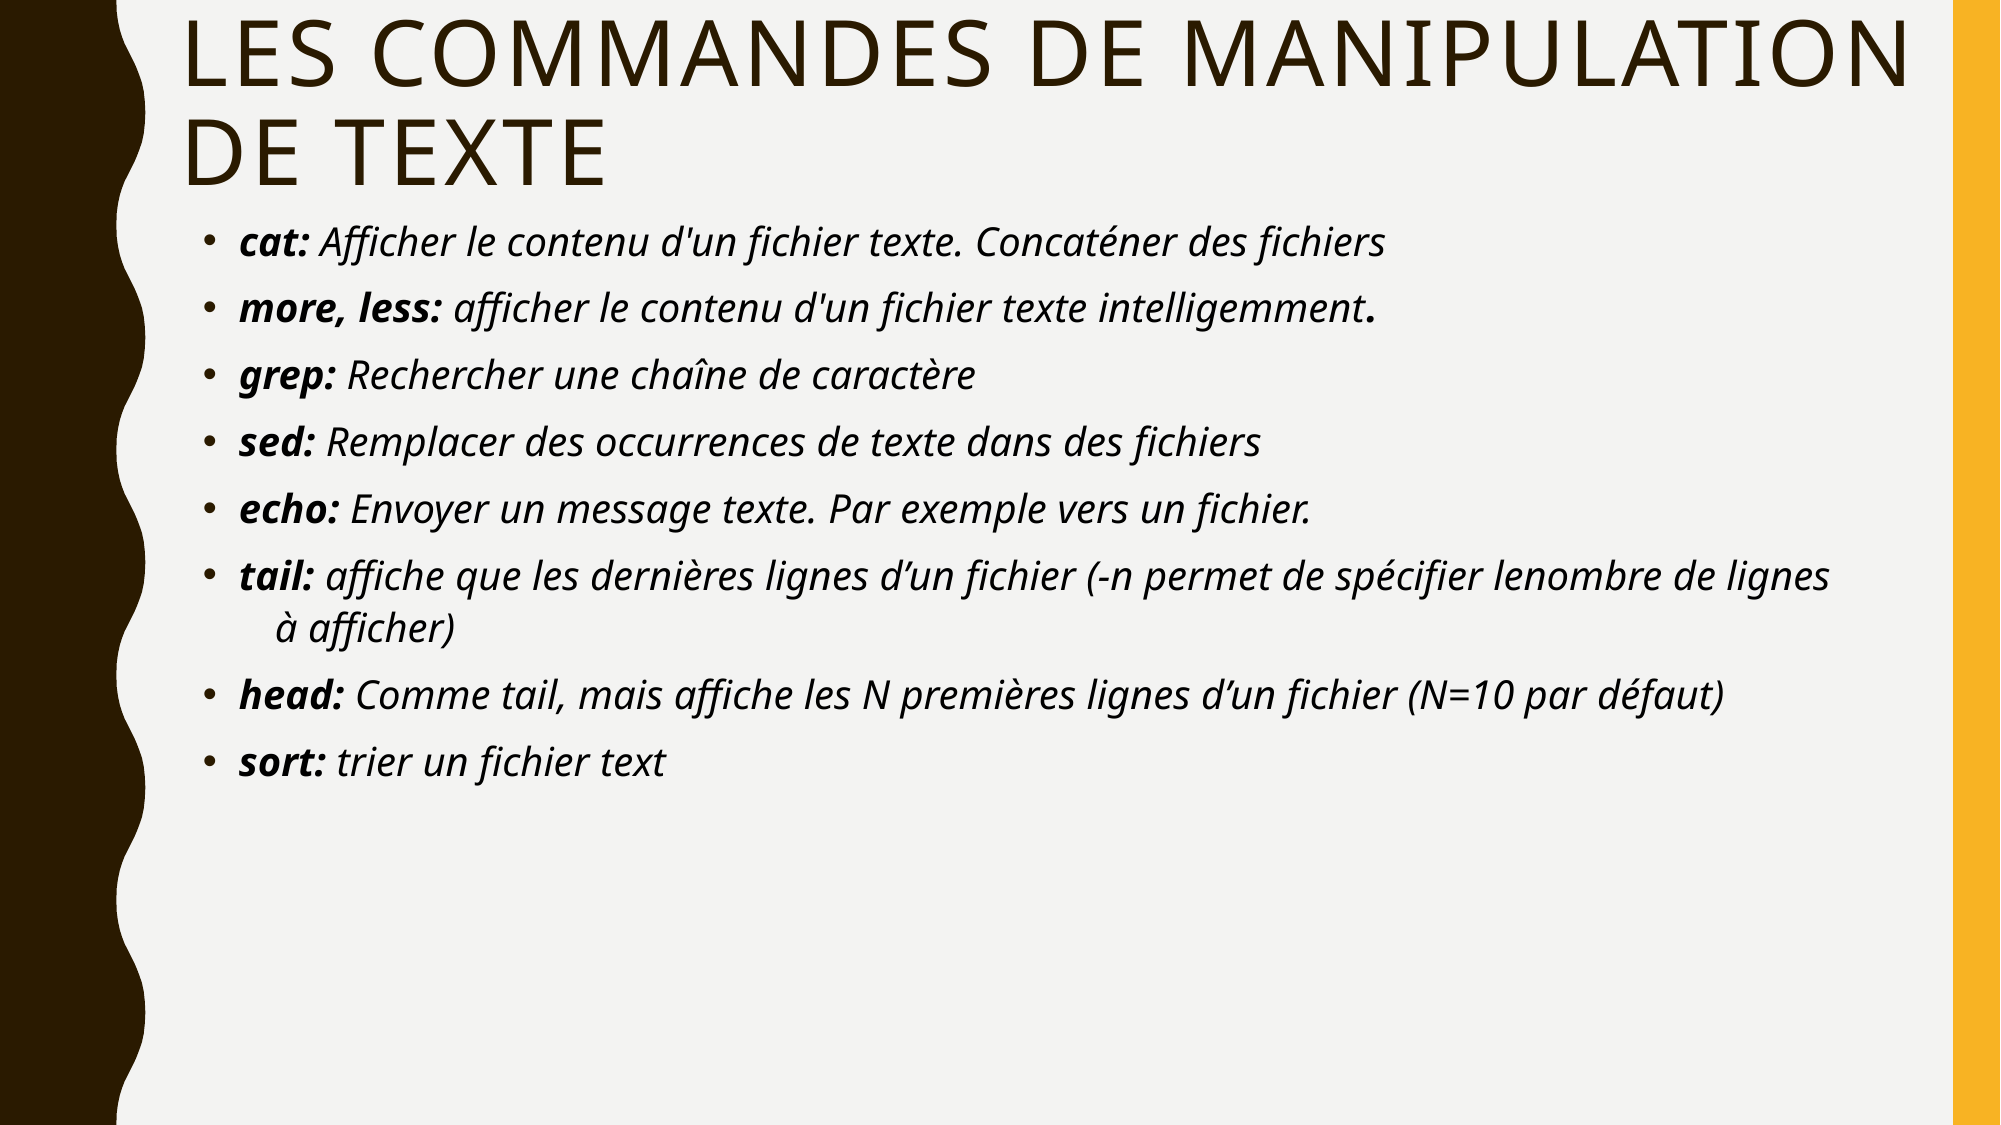

# LES COMMANDES DE MANIPULATION DE TEXTE
cat: Afficher le contenu d'un fichier texte. Concaténer des fichiers
more, less: afficher le contenu d'un fichier texte intelligemment.
grep: Rechercher une chaîne de caractère
sed: Remplacer des occurrences de texte dans des fichiers
echo: Envoyer un message texte. Par exemple vers un fichier.
tail: affiche que les dernières lignes d’un fichier (-n permet de spécifier lenombre de lignes à afficher)
head: Comme tail, mais affiche les N premières lignes d’un fichier (N=10 par défaut)
sort: trier un fichier text